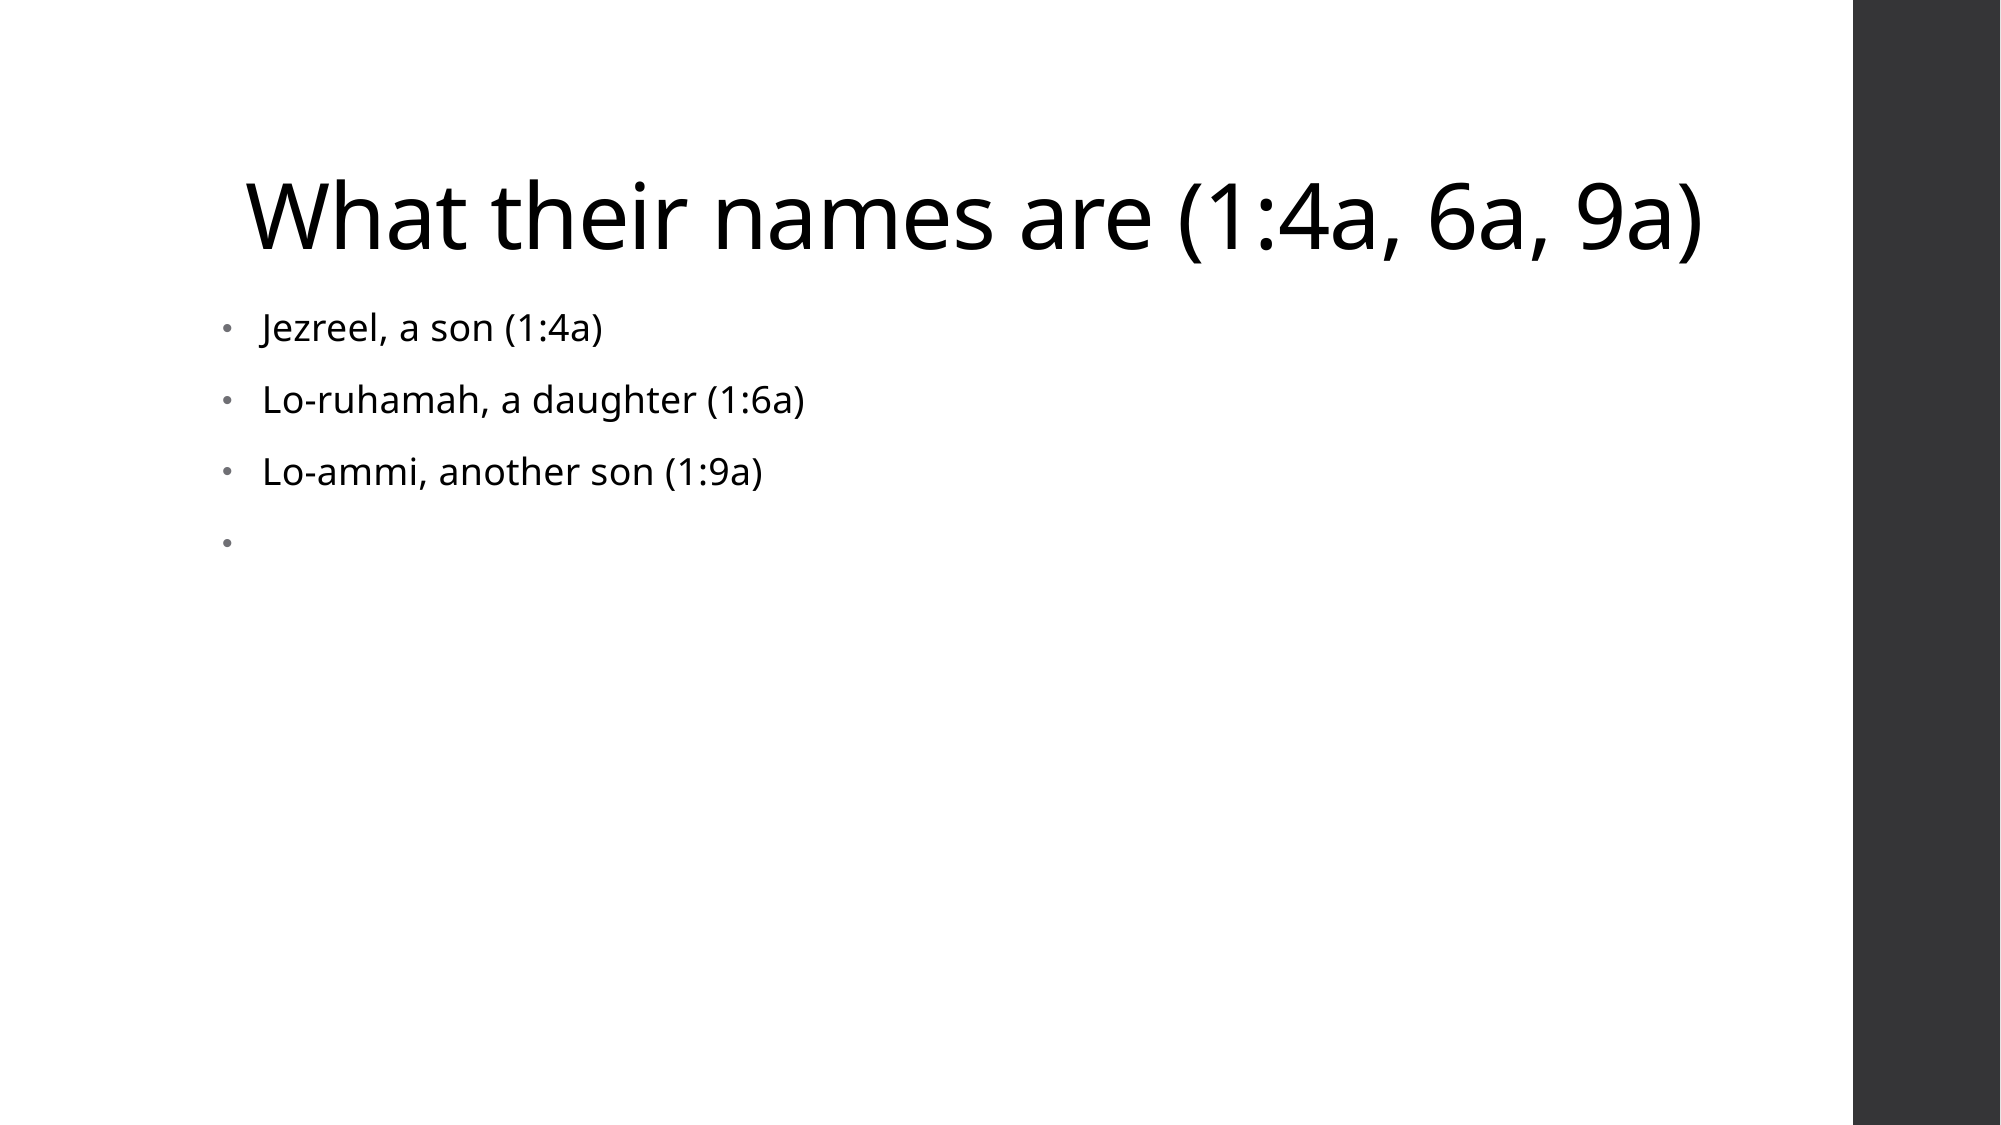

# What their names are (1:4a, 6a, 9a)
 Jezreel, a son (1:4a)
 Lo-ruhamah, a daughter (1:6a)
 Lo-ammi, another son (1:9a)